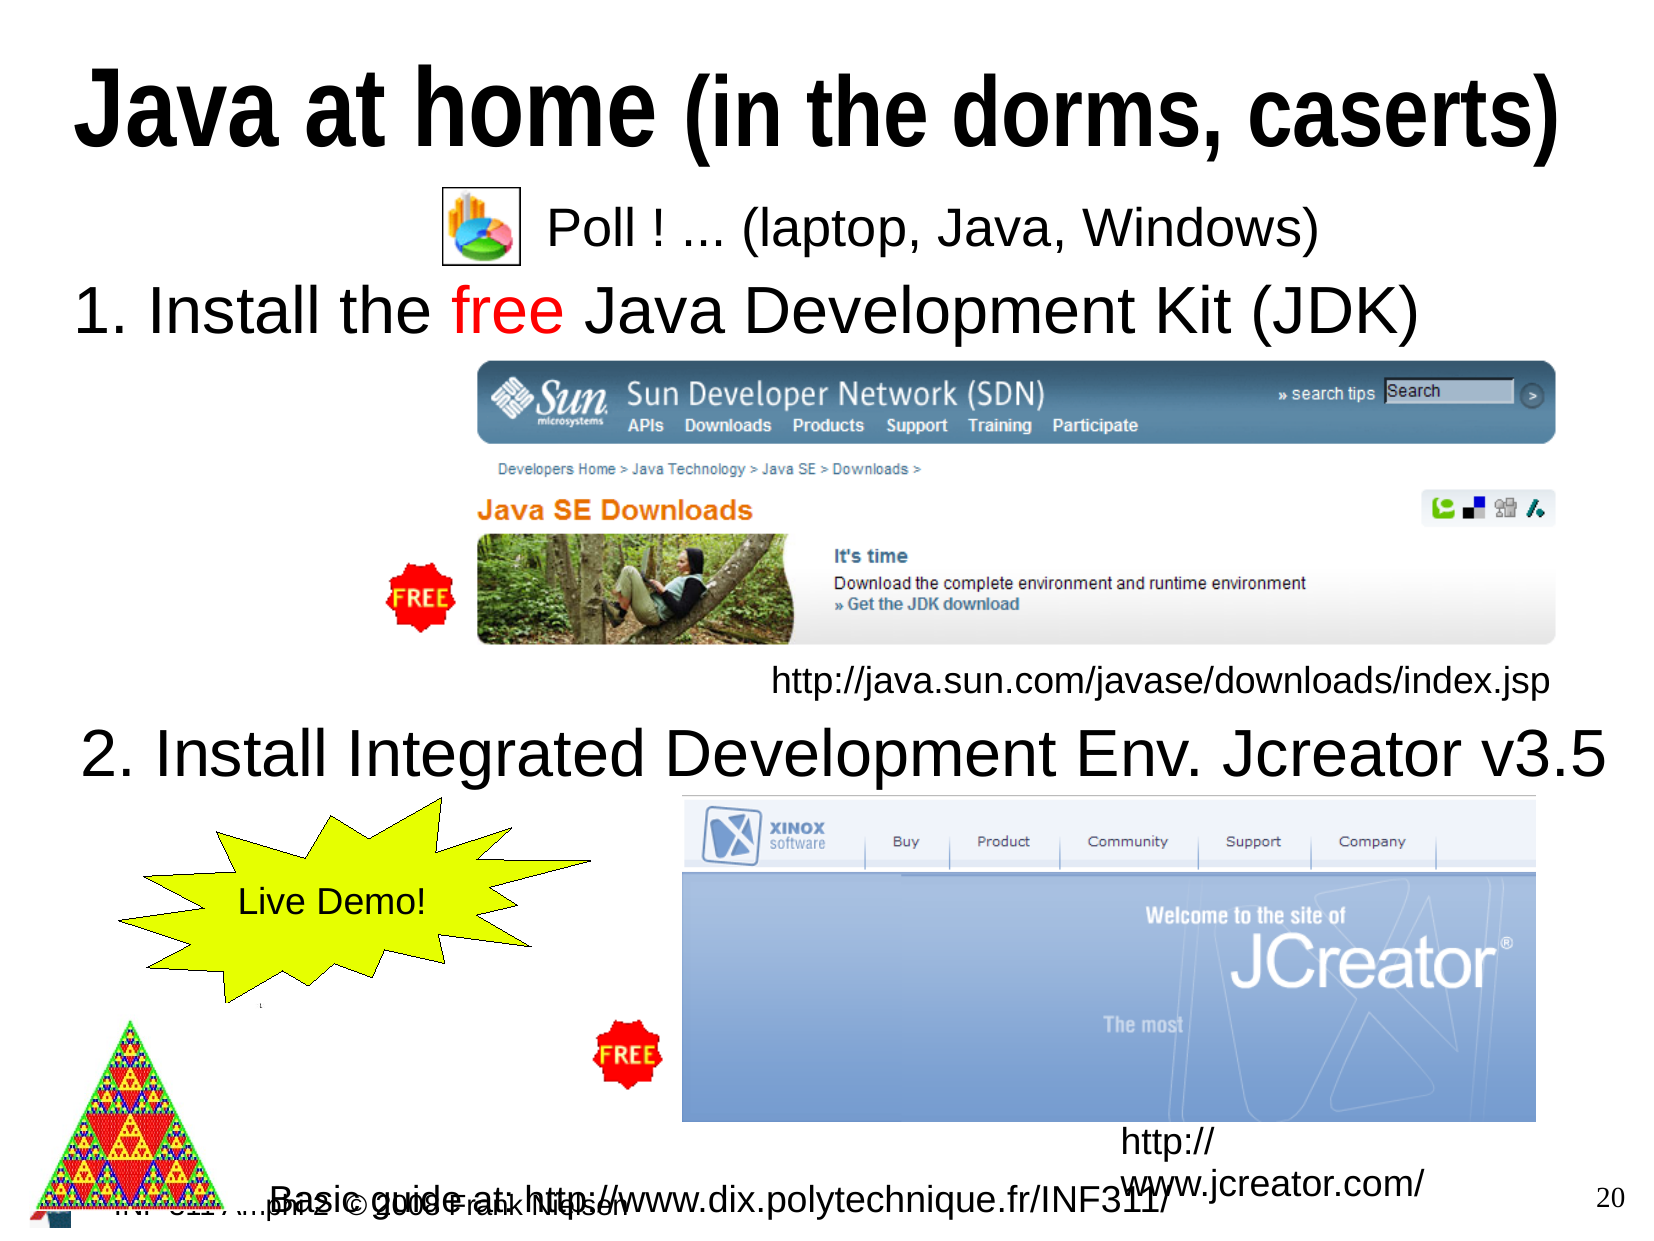

Java at home (in the dorms, caserts)
Poll ! ... (laptop, Java, Windows)
1. Install the free Java Development Kit (JDK)
http://java.sun.com/javase/downloads/index.jsp
2. Install Integrated Development Env. Jcreator v3.5
Live Demo!
http://www.jcreator.com/
Basic guide at: http://www.dix.polytechnique.fr/INF311/